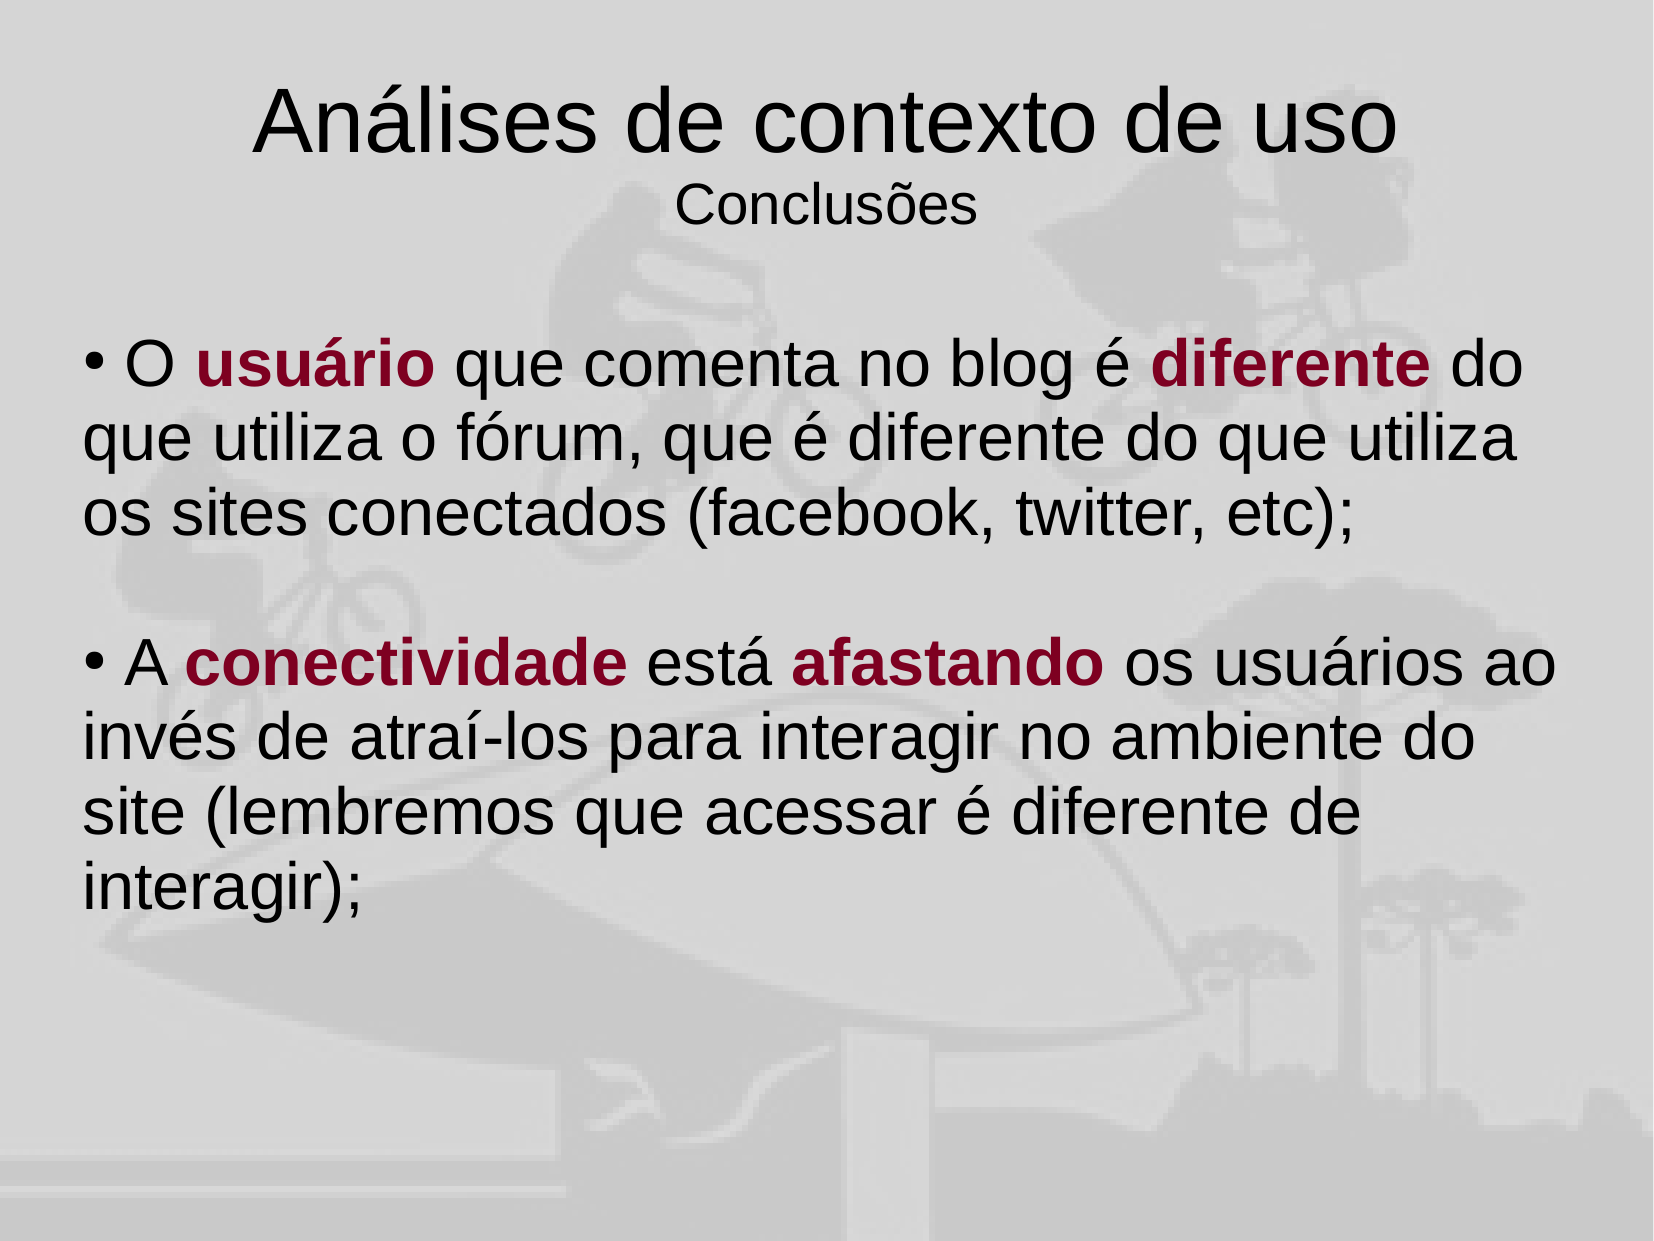

# Análises de contexto de uso Conclusões
 O usuário que comenta no blog é diferente do que utiliza o fórum, que é diferente do que utiliza os sites conectados (facebook, twitter, etc);
 A conectividade está afastando os usuários ao invés de atraí-los para interagir no ambiente do site (lembremos que acessar é diferente de interagir);